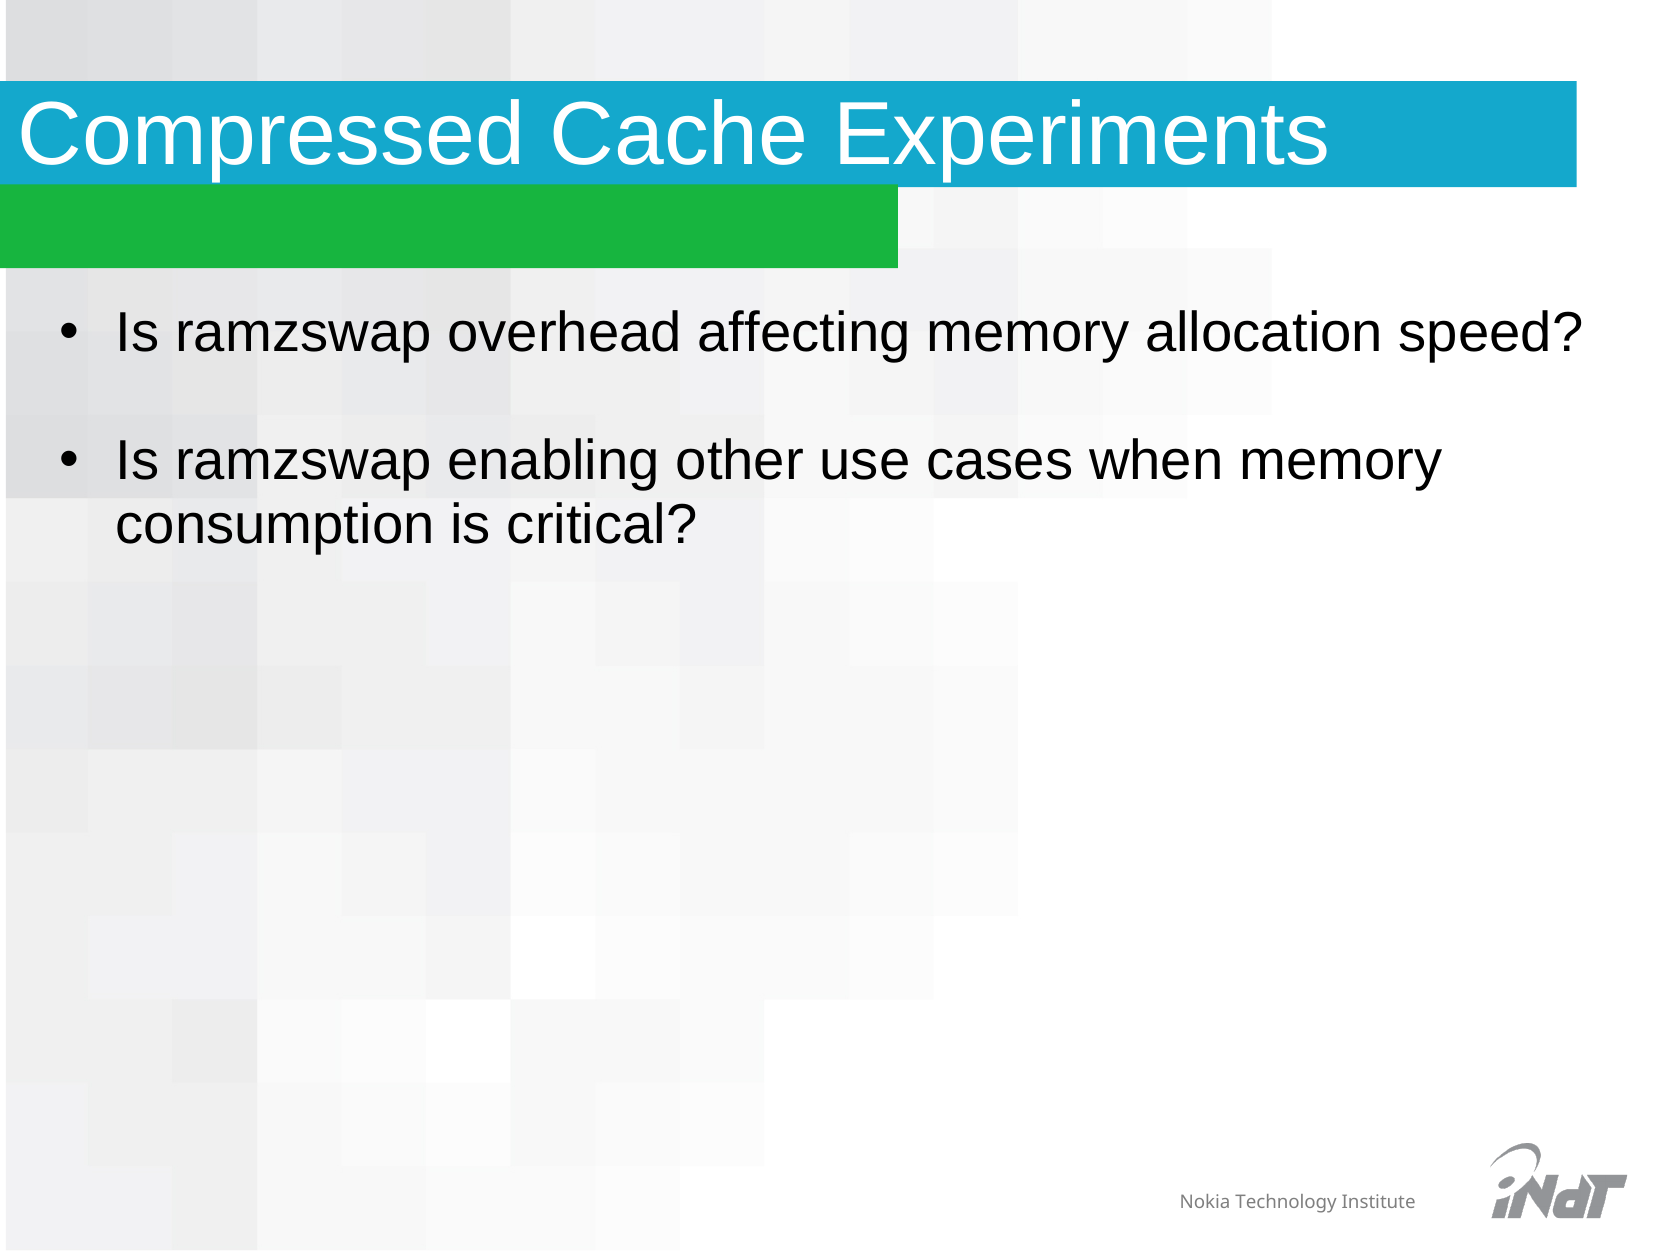

Compressed Cache Experiments
# Is ramzswap overhead affecting memory allocation speed?
Is ramzswap enabling other use cases when memory consumption is critical?